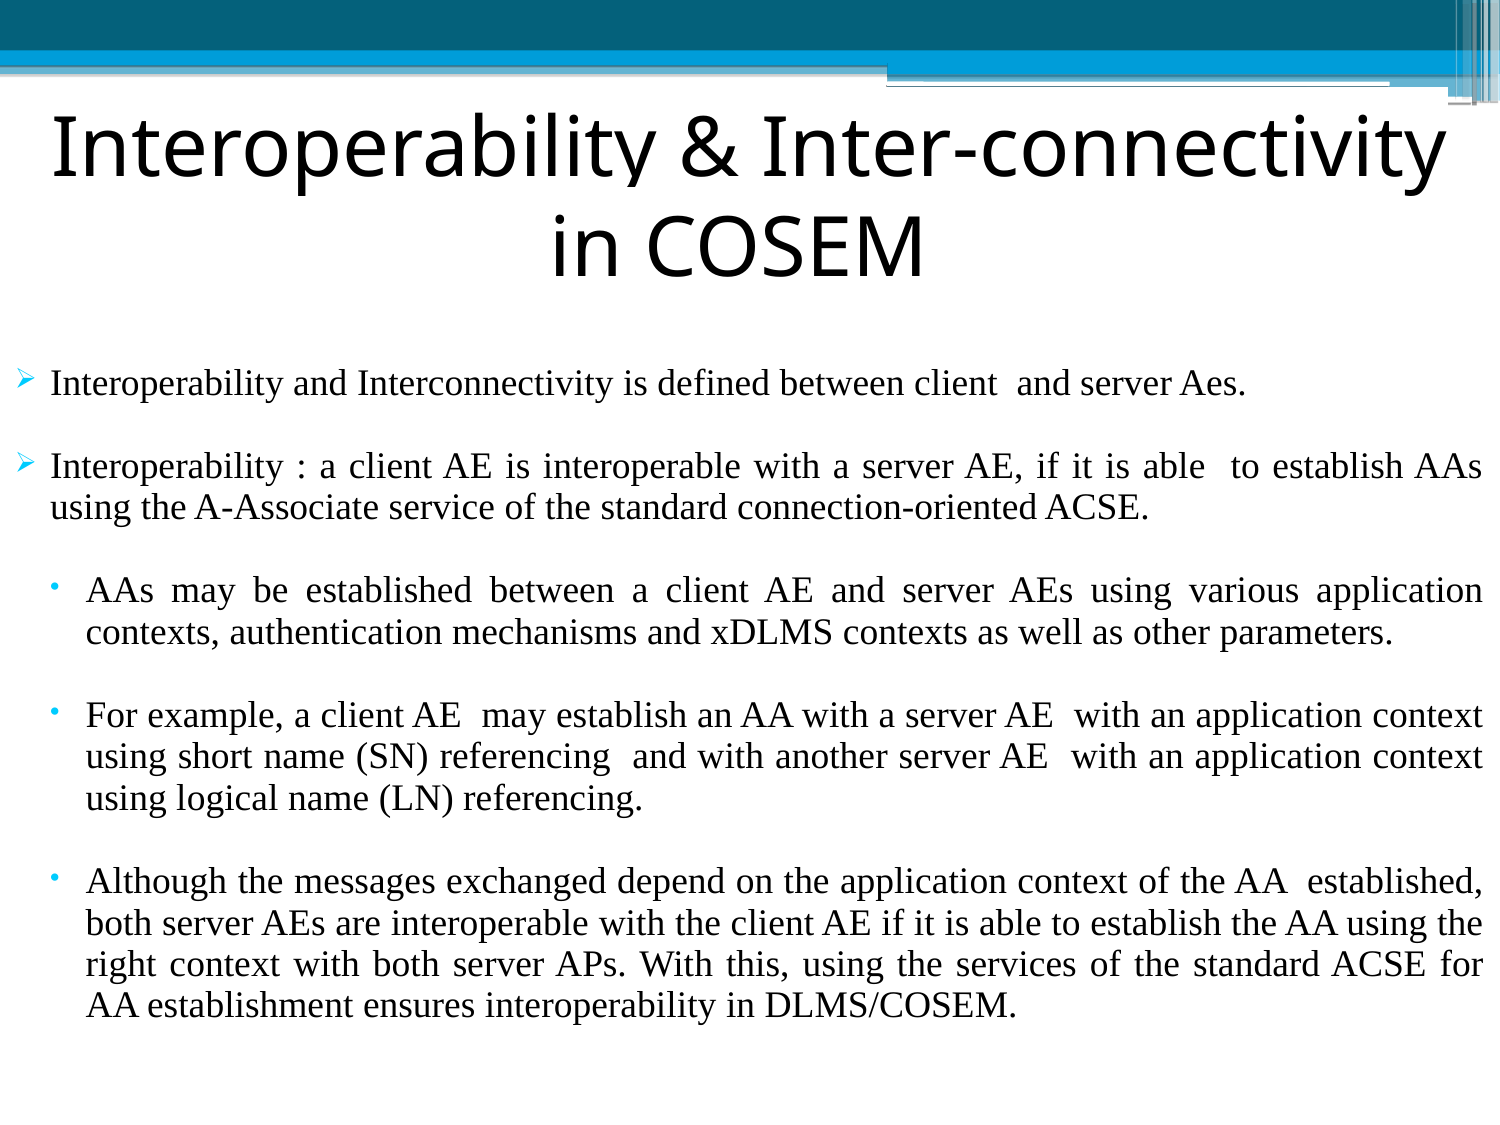

# Interoperability & Inter-connectivity in COSEM
Interoperability and Interconnectivity is defined between client and server Aes.
Interoperability : a client AE is interoperable with a server AE, if it is able to establish AAs using the A-Associate service of the standard connection-oriented ACSE.
AAs may be established between a client AE and server AEs using various application contexts, authentication mechanisms and xDLMS contexts as well as other parameters.
For example, a client AE may establish an AA with a server AE with an application context using short name (SN) referencing and with another server AE with an application context using logical name (LN) referencing.
Although the messages exchanged depend on the application context of the AA established, both server AEs are interoperable with the client AE if it is able to establish the AA using the right context with both server APs. With this, using the services of the standard ACSE for AA establishment ensures interoperability in DLMS/COSEM.